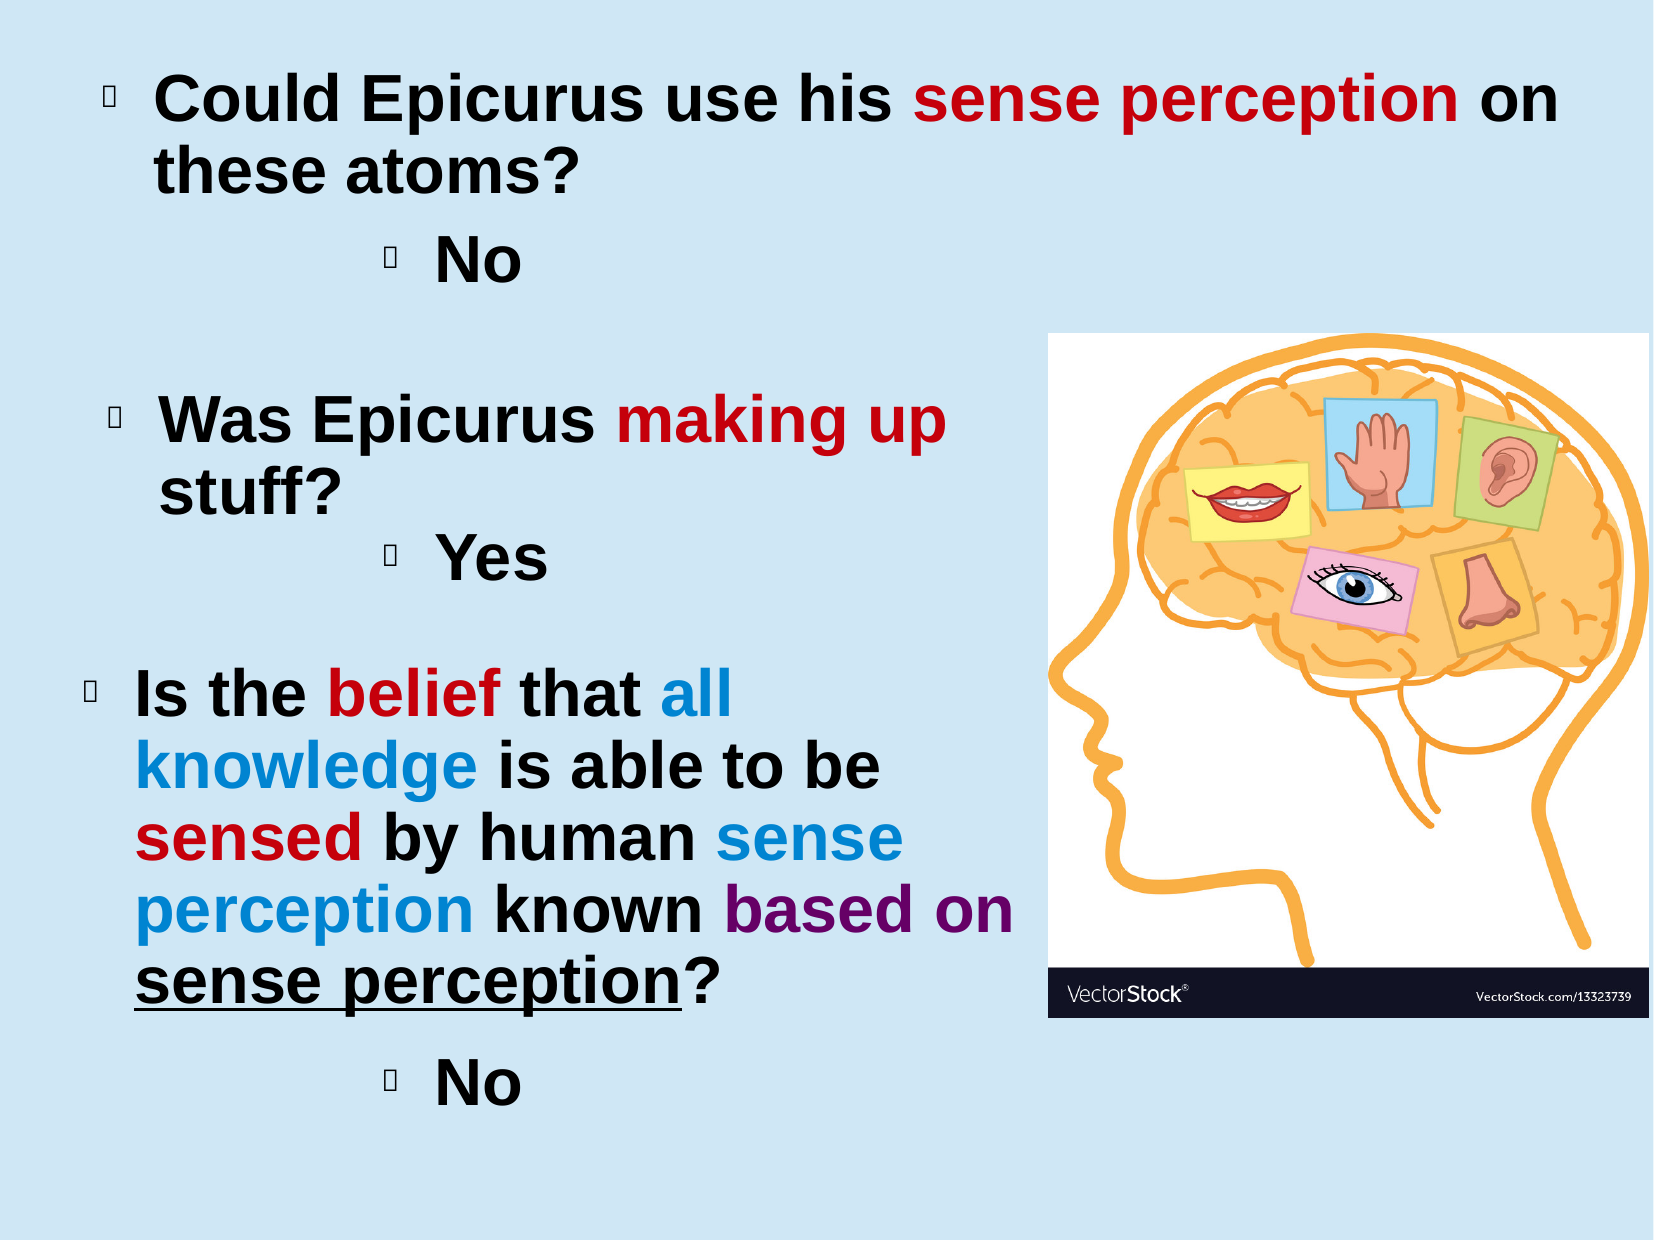

# Could Epicurus use his sense perception on these atoms?
No
Was Epicurus making up stuff?
Yes
Is the belief that all knowledge is able to be sensed by human sense perception known based on sense perception?
No